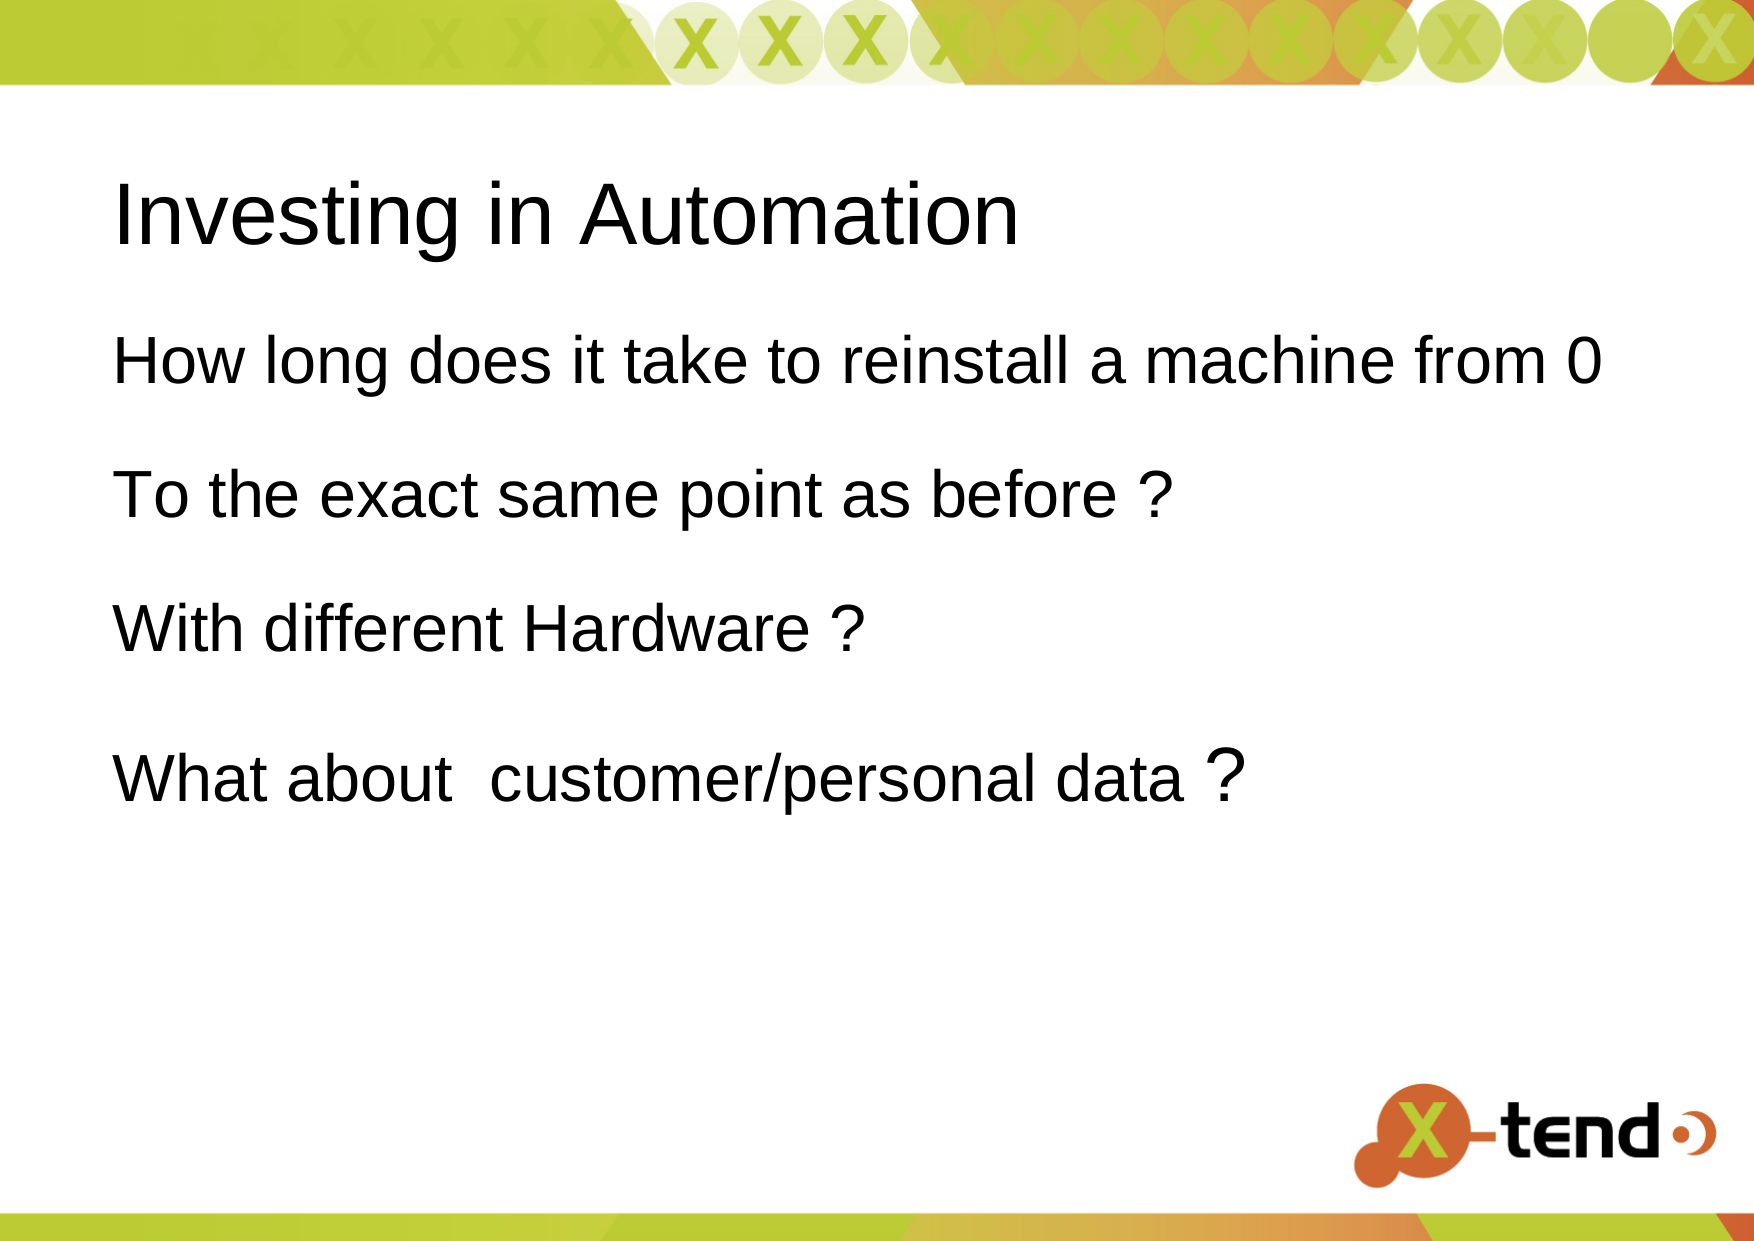

#
Investing in Automation
How long does it take to reinstall a machine from 0
To the exact same point as before ?
With different Hardware ?
What about customer/personal data ?